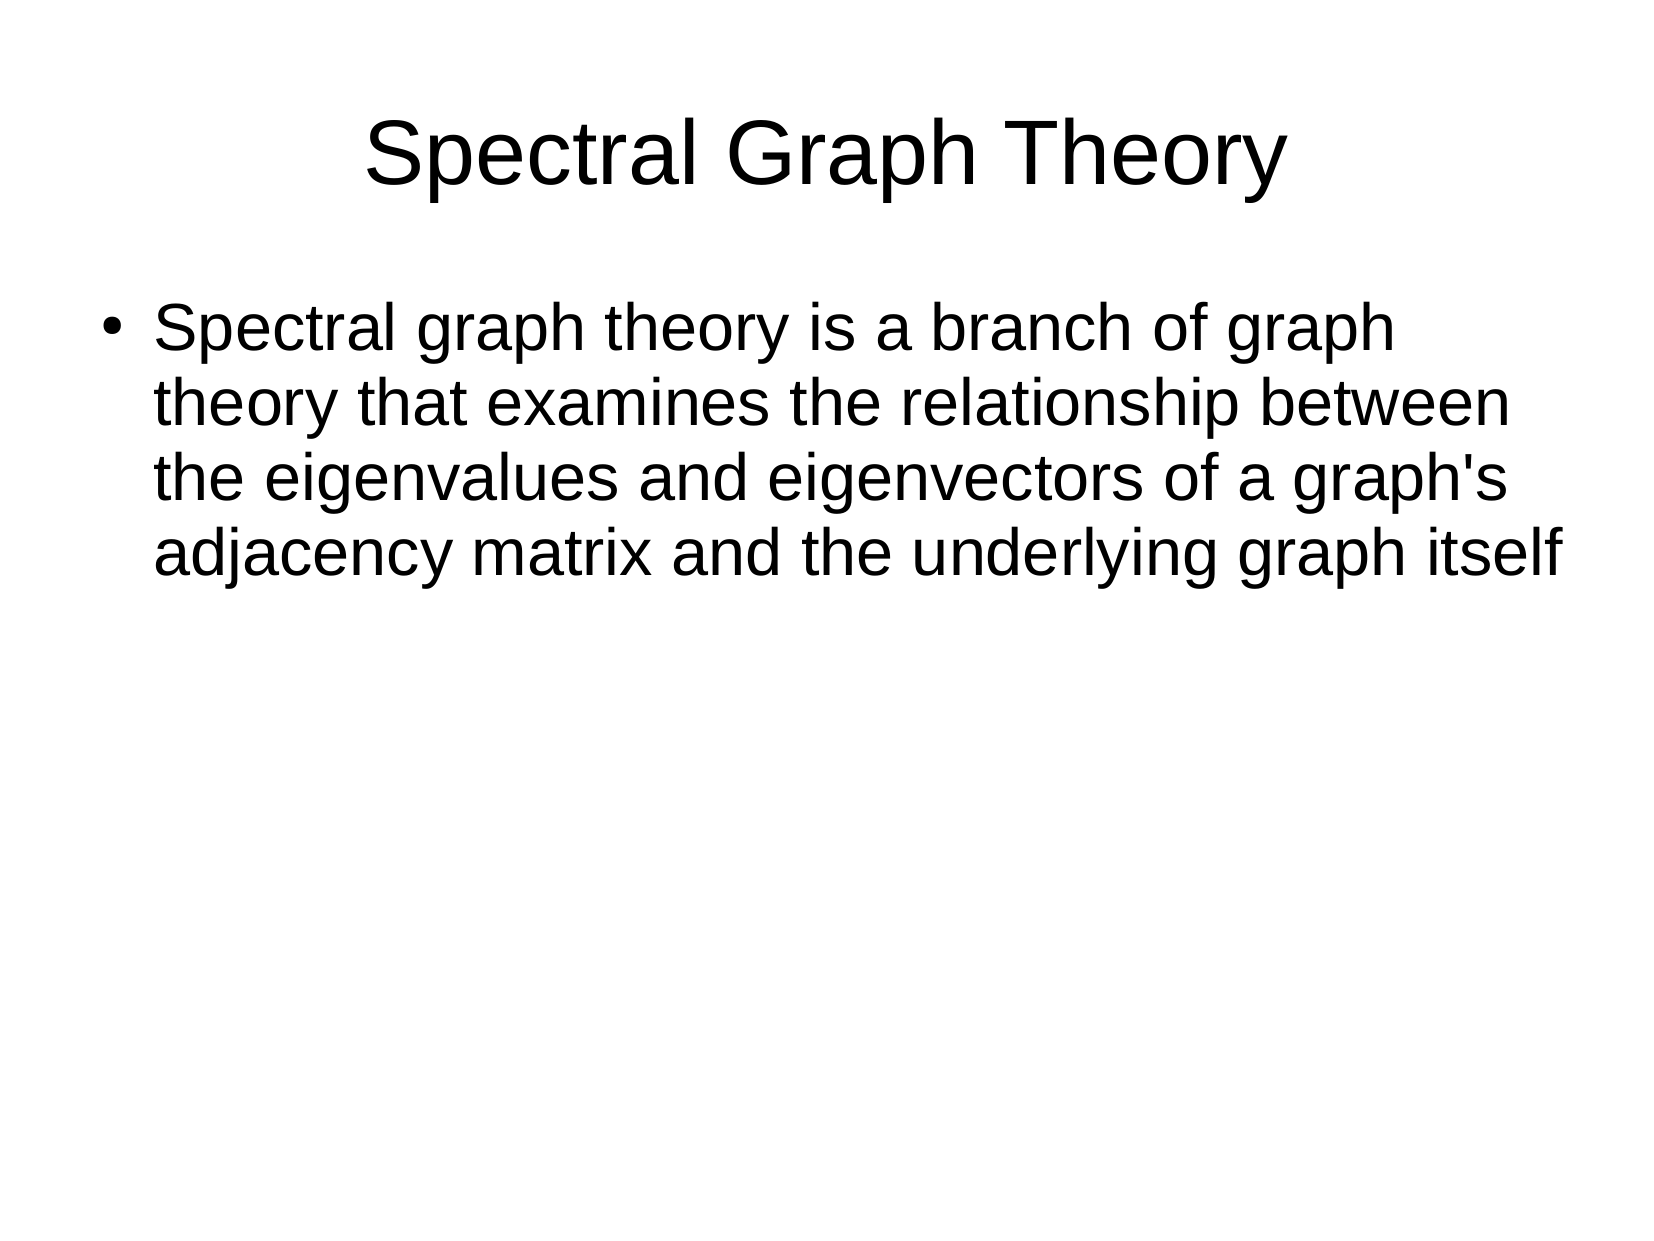

# Spectral Graph Theory
Spectral graph theory is a branch of graph theory that examines the relationship between the eigenvalues and eigenvectors of a graph's adjacency matrix and the underlying graph itself